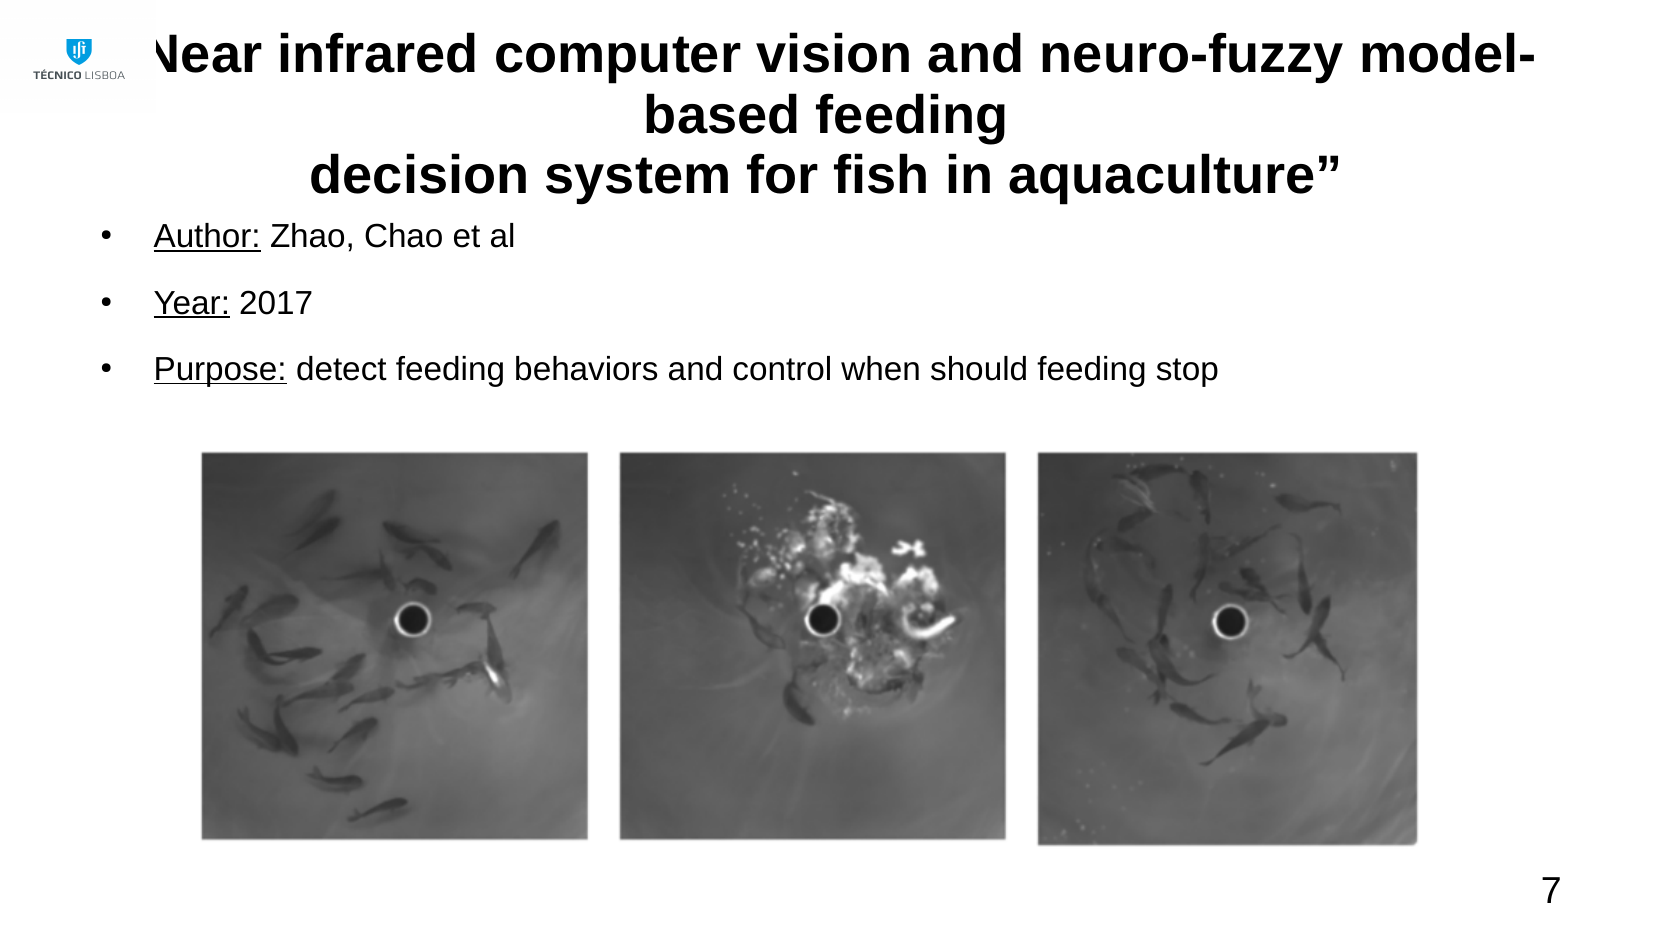

# “Near infrared computer vision and neuro-fuzzy model-based feeding decision system for fish in aquaculture”
Author: Zhao, Chao et al
Year: 2017
Purpose: detect feeding behaviors and control when should feeding stop